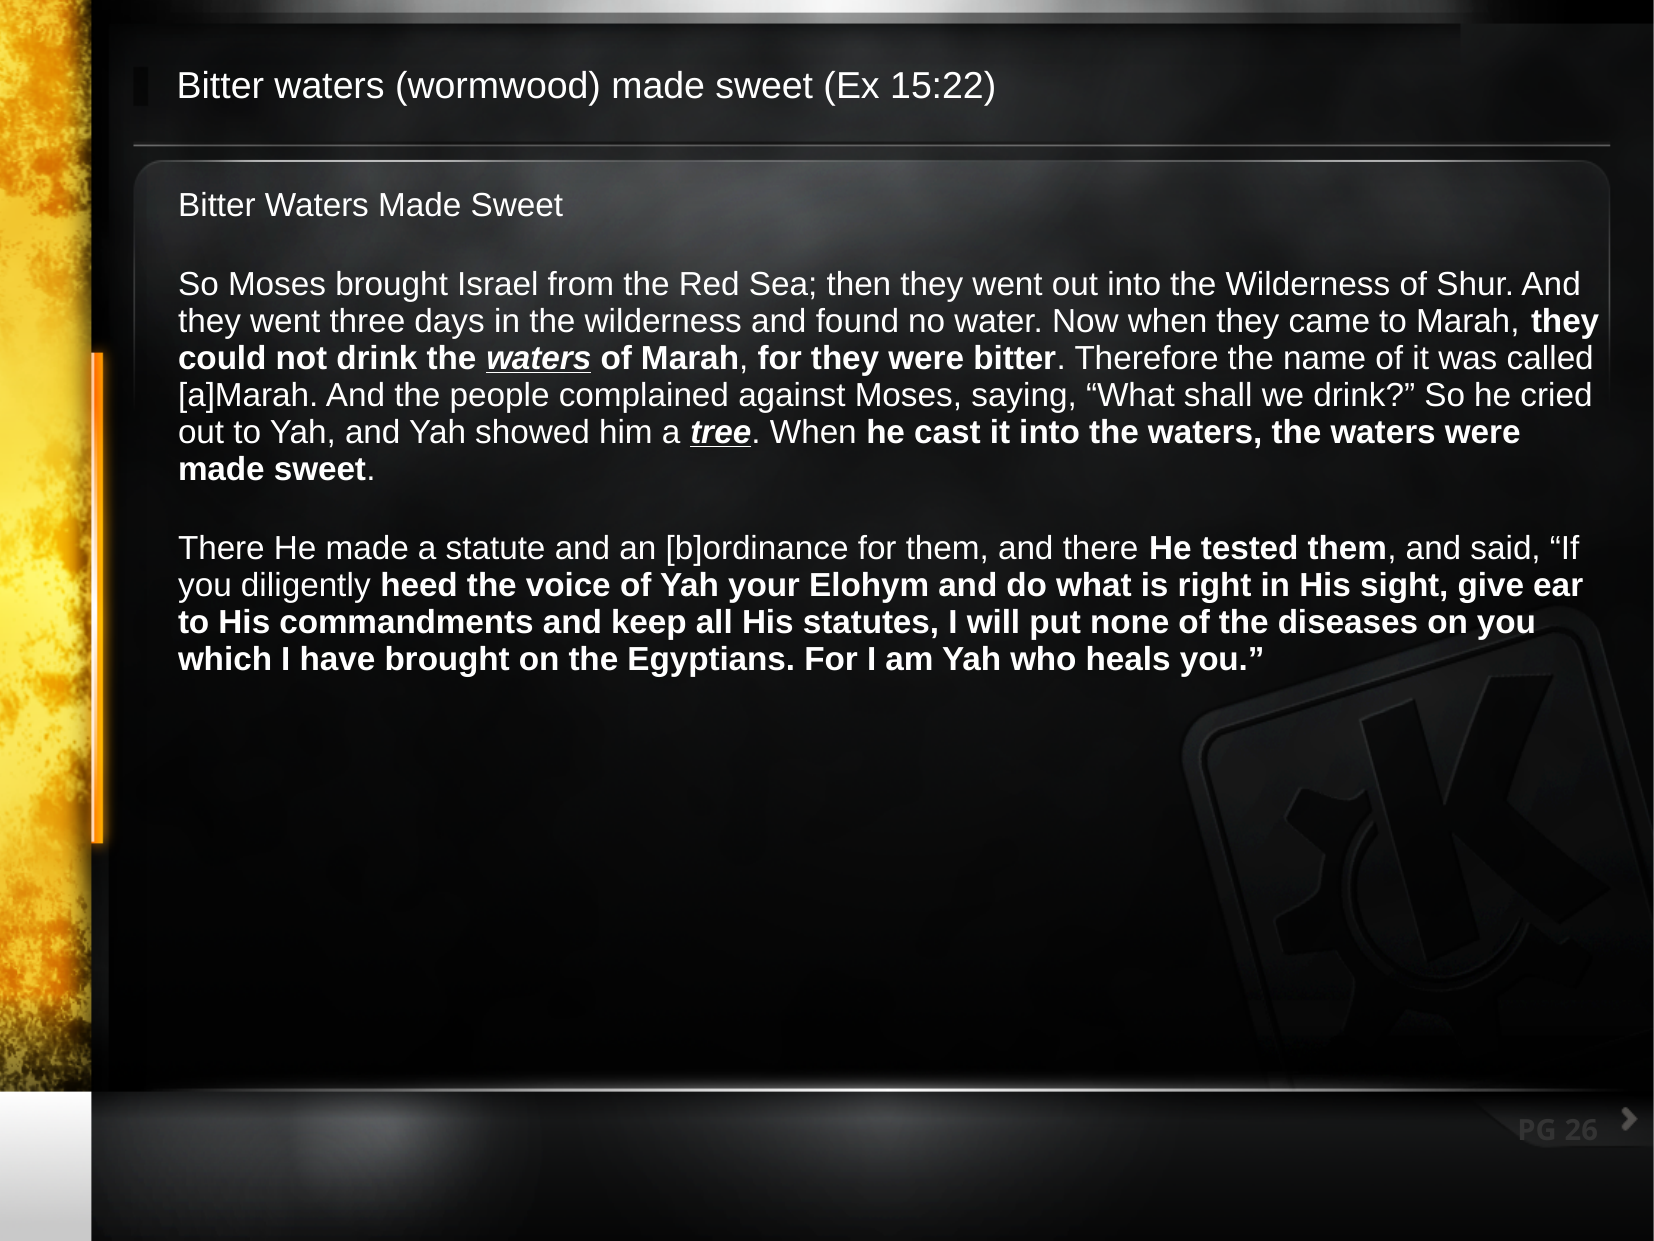

Bitter waters (wormwood) made sweet (Ex 15:22)
Bitter Waters Made Sweet
So Moses brought Israel from the Red Sea; then they went out into the Wilderness of Shur. And they went three days in the wilderness and found no water. Now when they came to Marah, they could not drink the waters of Marah, for they were bitter. Therefore the name of it was called [a]Marah. And the people complained against Moses, saying, “What shall we drink?” So he cried out to Yah, and Yah showed him a tree. When he cast it into the waters, the waters were made sweet.
There He made a statute and an [b]ordinance for them, and there He tested them, and said, “If you diligently heed the voice of Yah your Elohym and do what is right in His sight, give ear to His commandments and keep all His statutes, I will put none of the diseases on you which I have brought on the Egyptians. For I am Yah who heals you.”